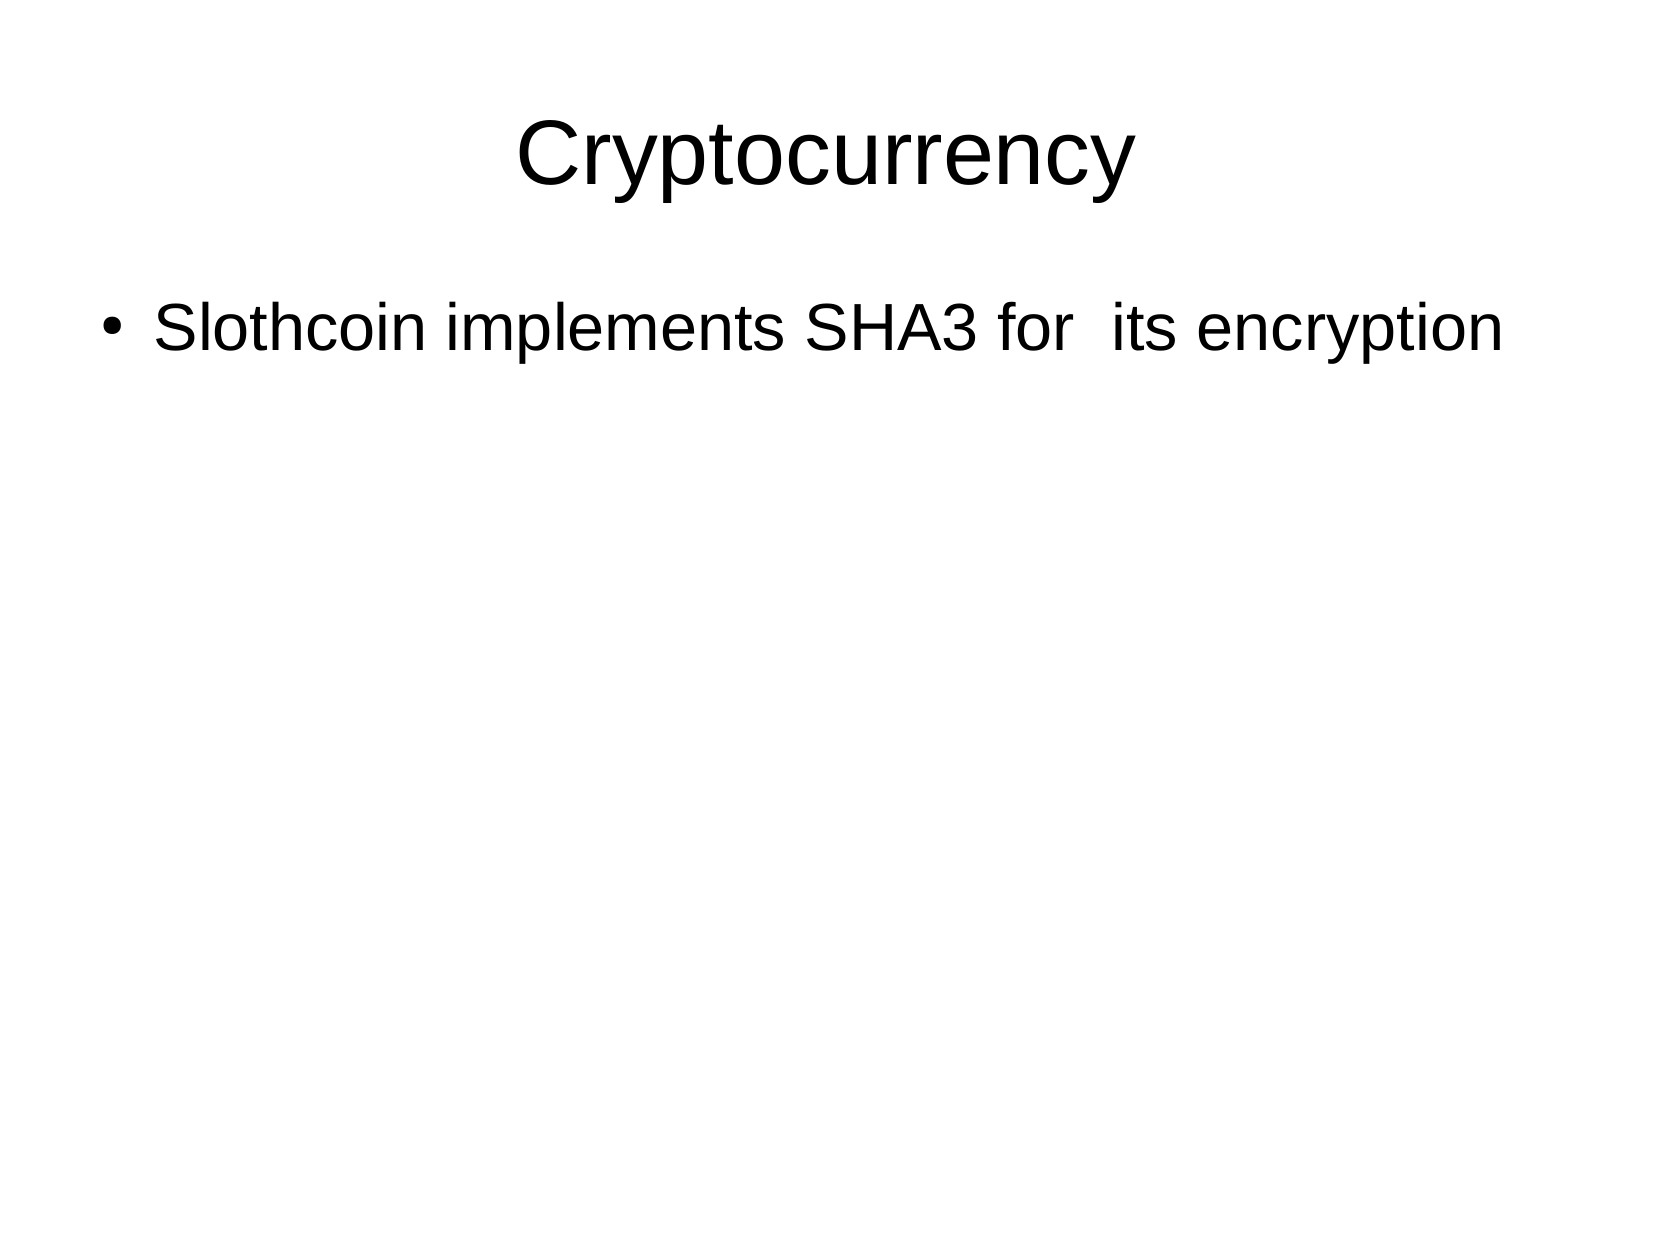

# Cryptocurrency
Slothcoin implements SHA3 for its encryption